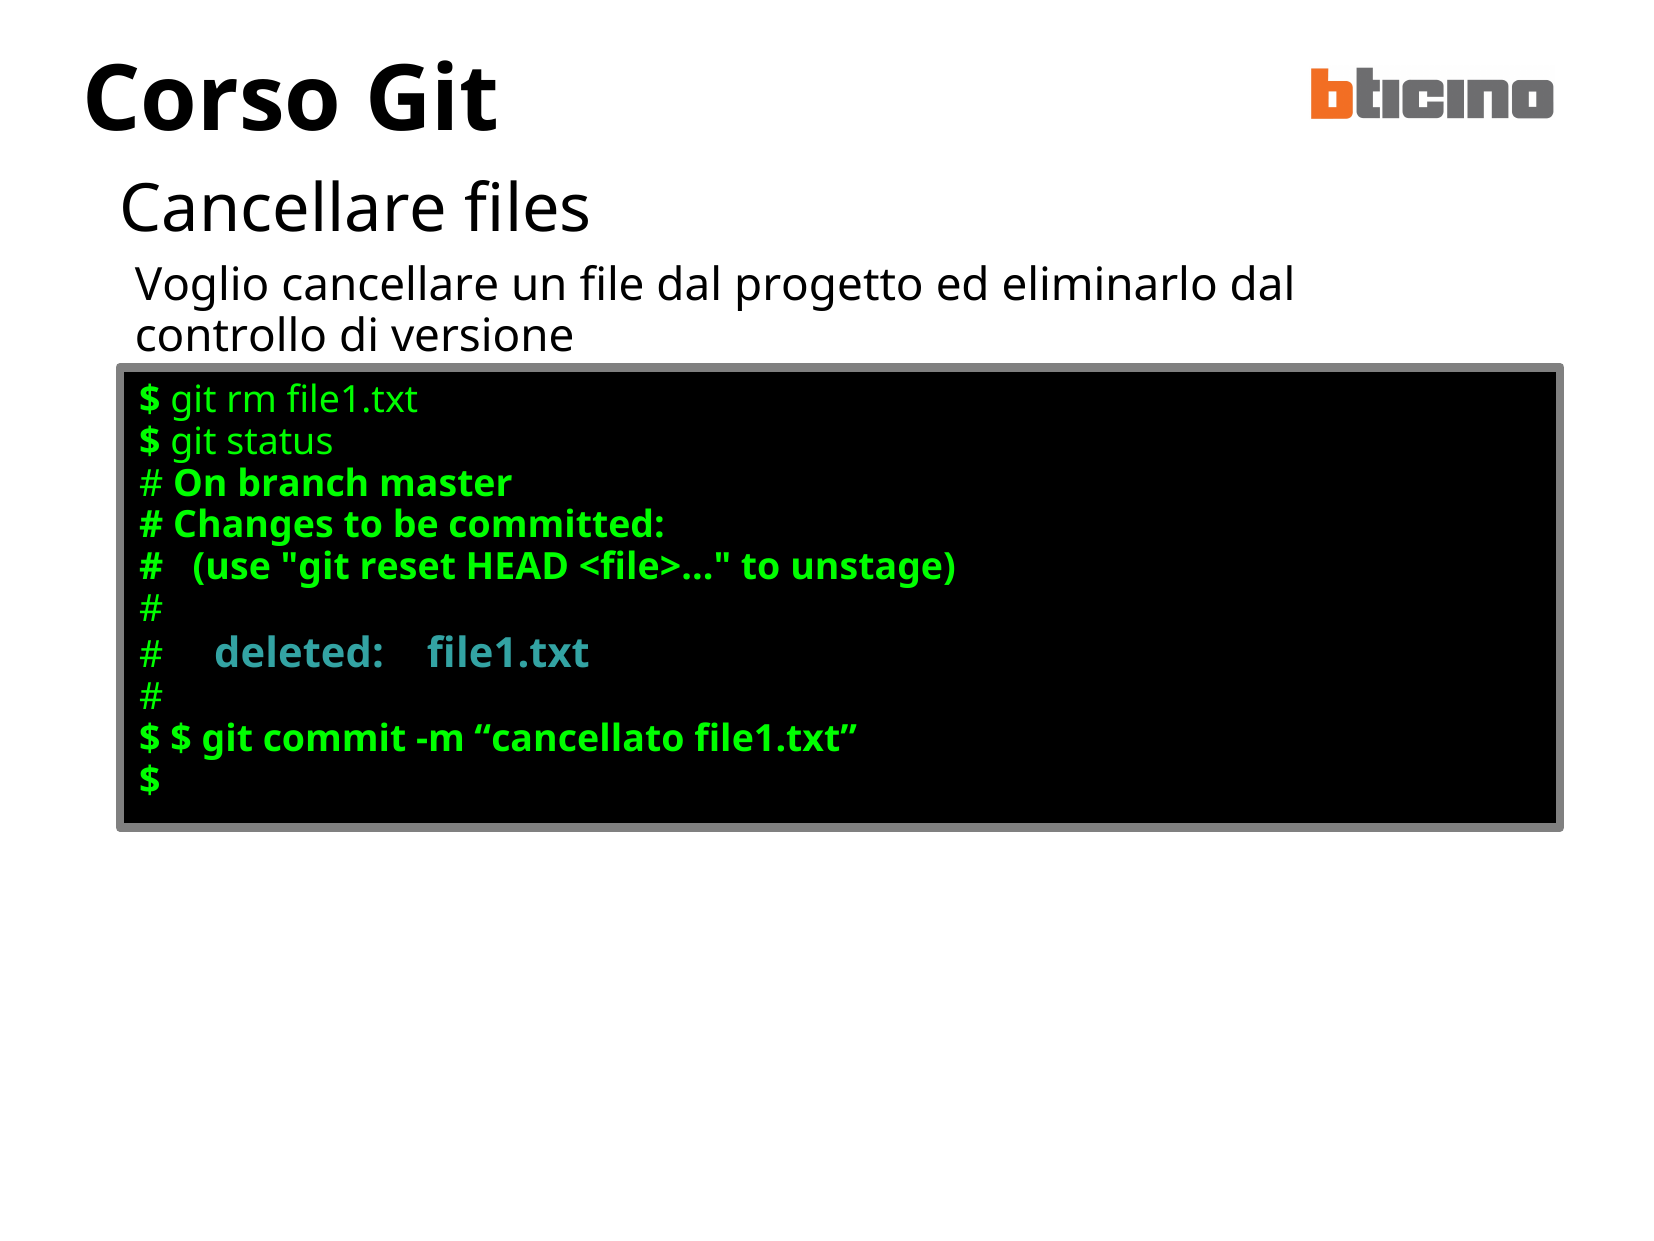

# Corso Git
Cancellare files
Voglio cancellare un file dal progetto ed eliminarlo dal controllo di versione
$ git rm file1.txt
$ git status
# On branch master
# Changes to be committed:
# (use "git reset HEAD <file>..." to unstage)
#
#	deleted: file1.txt
#
$ $ git commit -m “cancellato file1.txt”
$